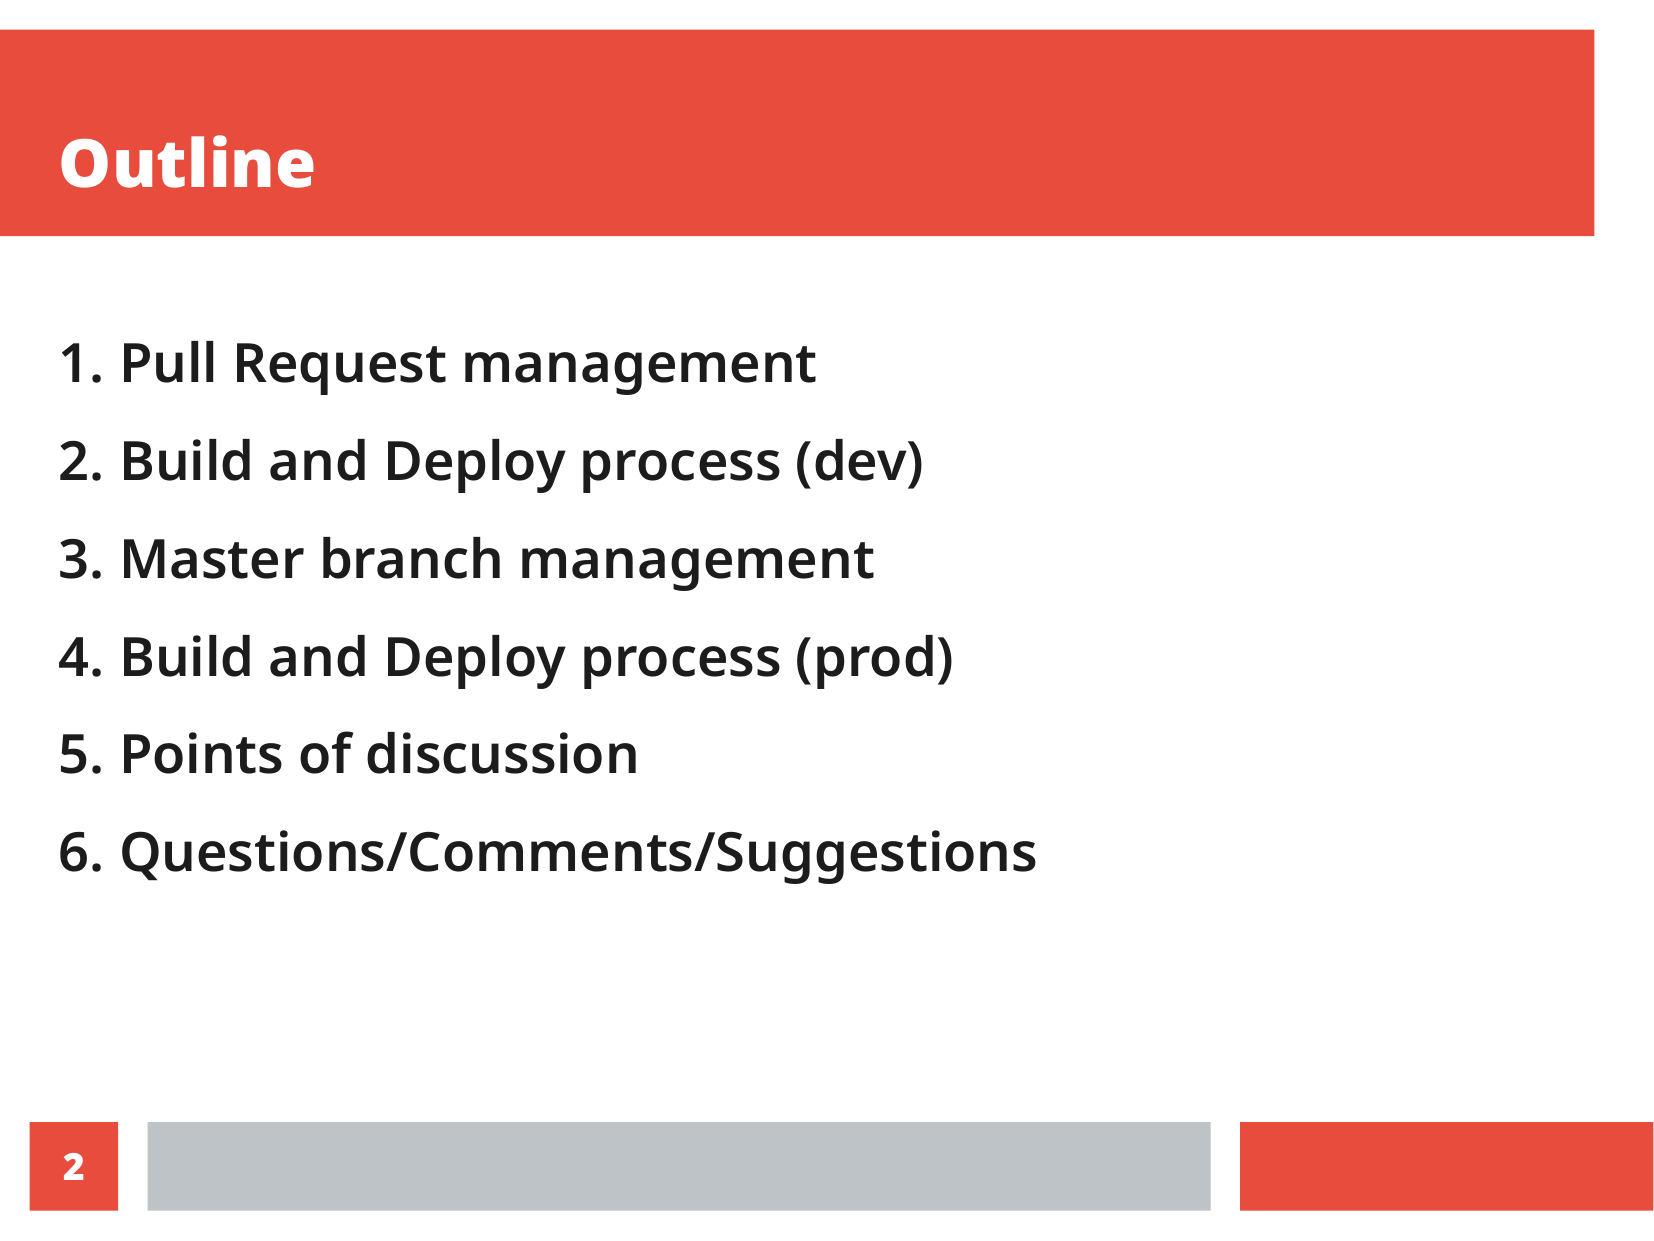

# Outline
1. Pull Request management
2. Build and Deploy process (dev)
3. Master branch management
4. Build and Deploy process (prod)
5. Points of discussion
6. Questions/Comments/Suggestions
2